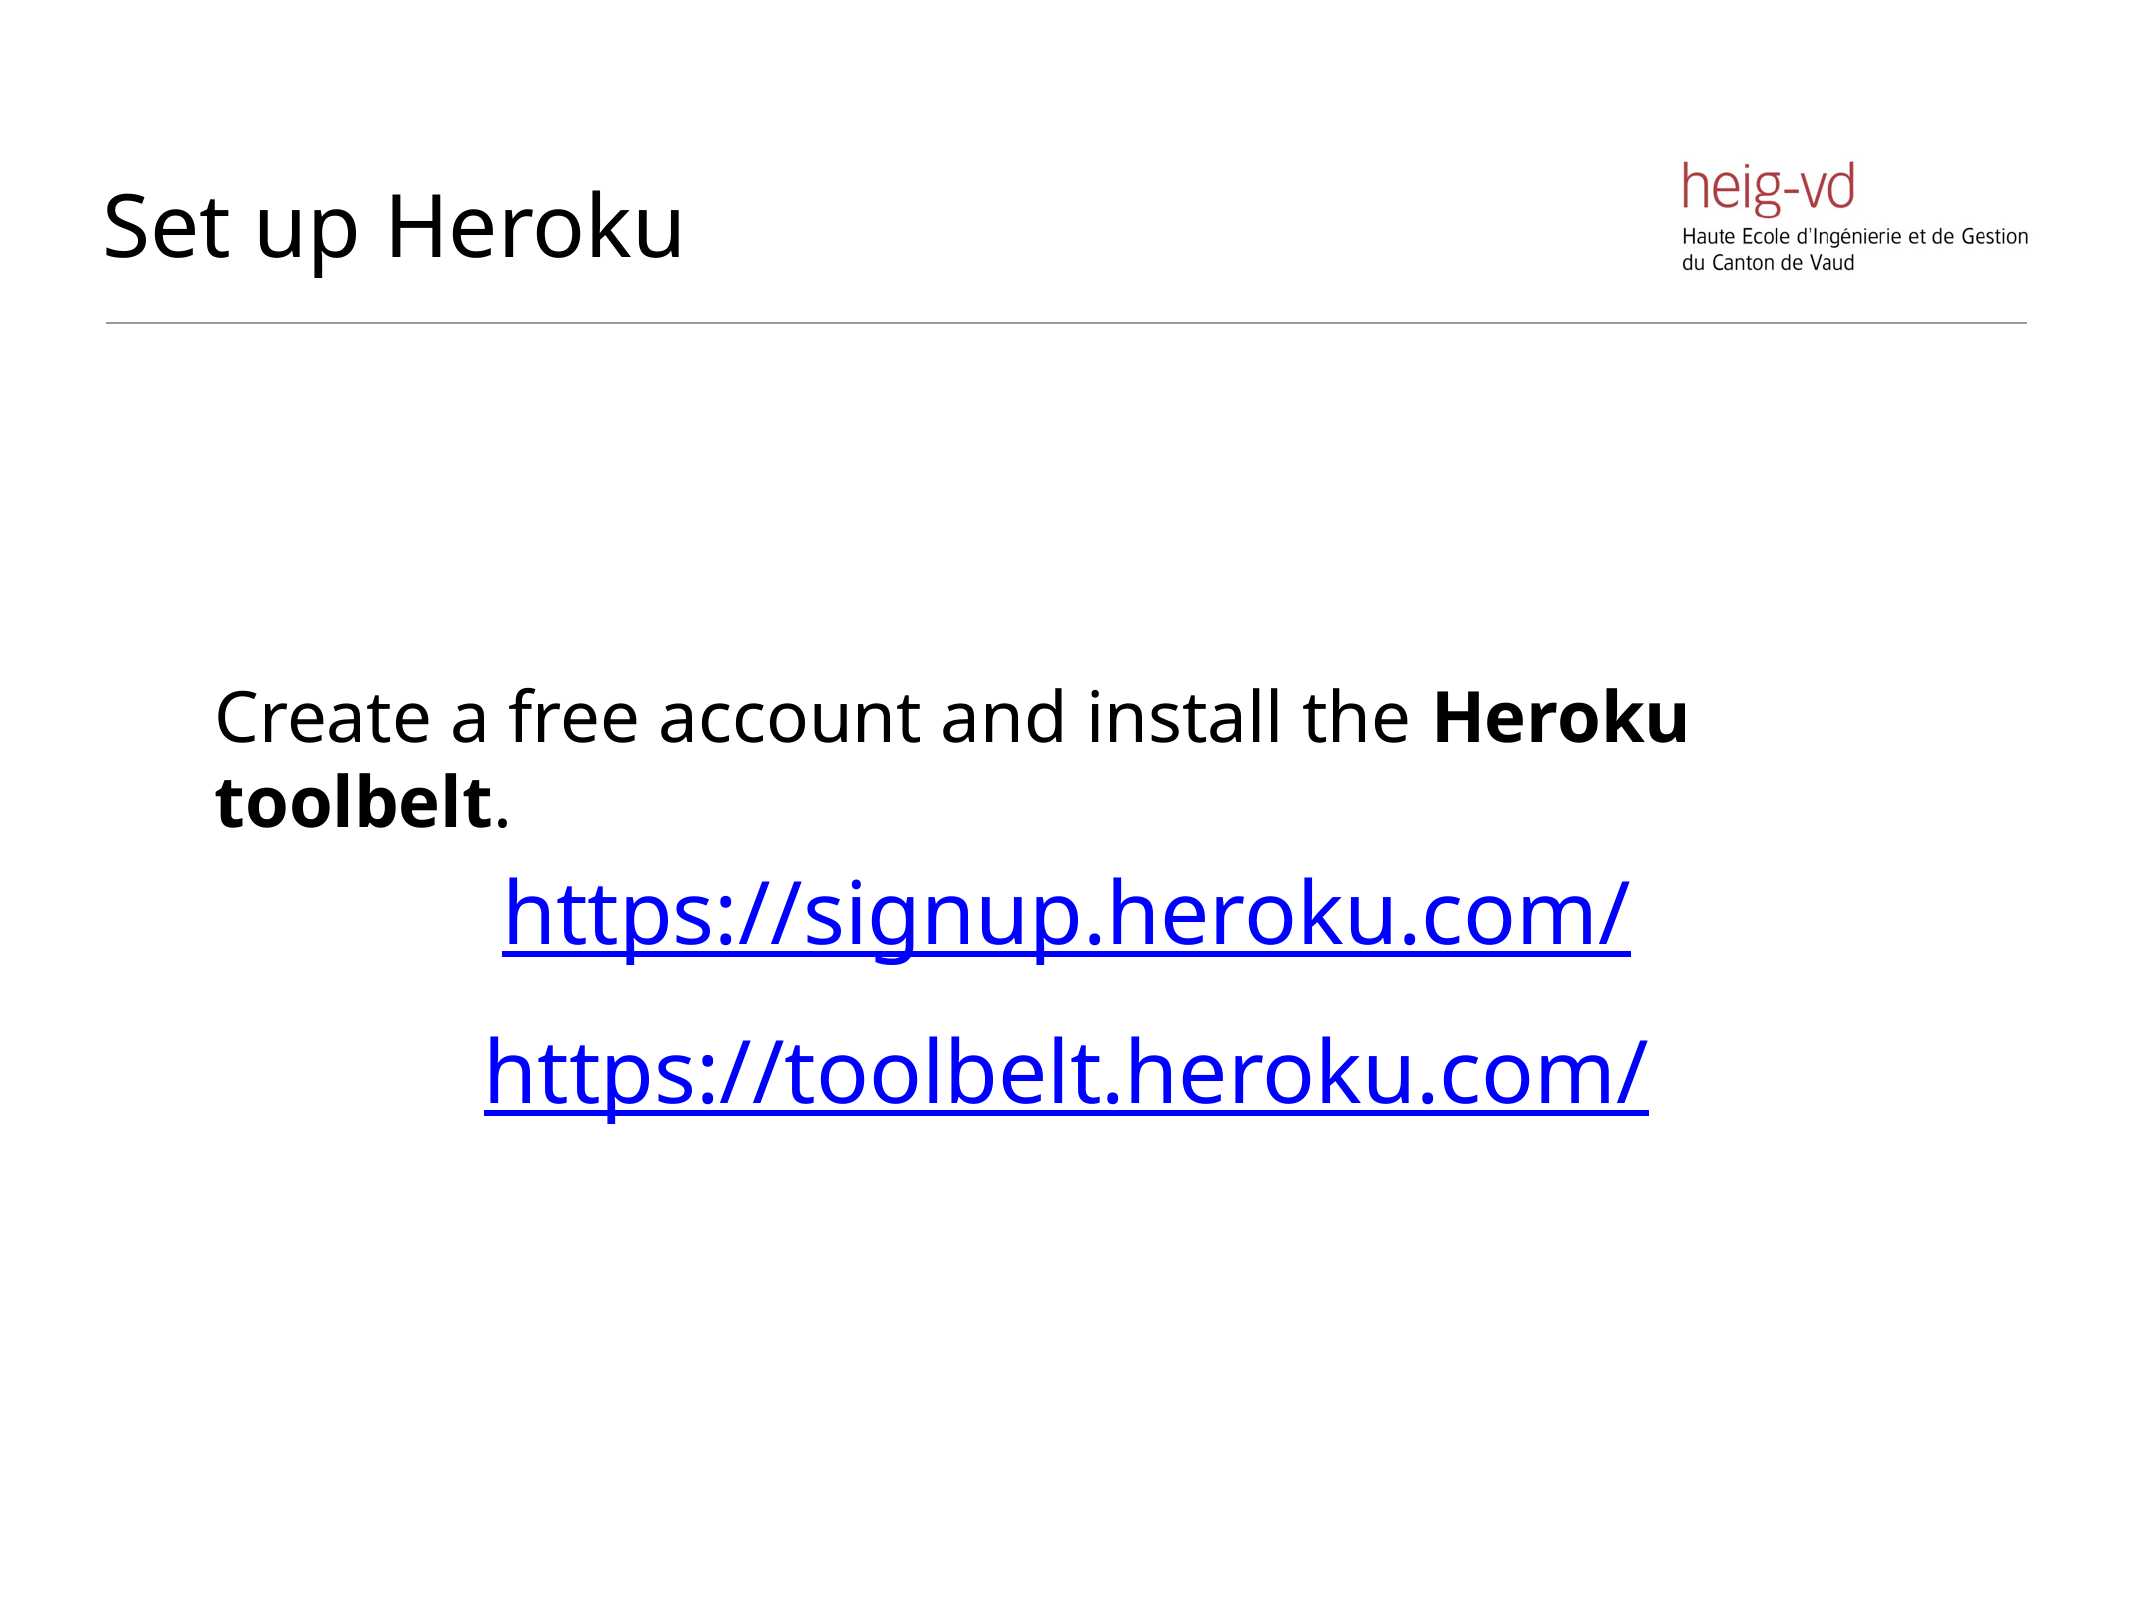

# Set up Heroku
Create a free account and install the Heroku toolbelt.
https://signup.heroku.com/
https://toolbelt.heroku.com/